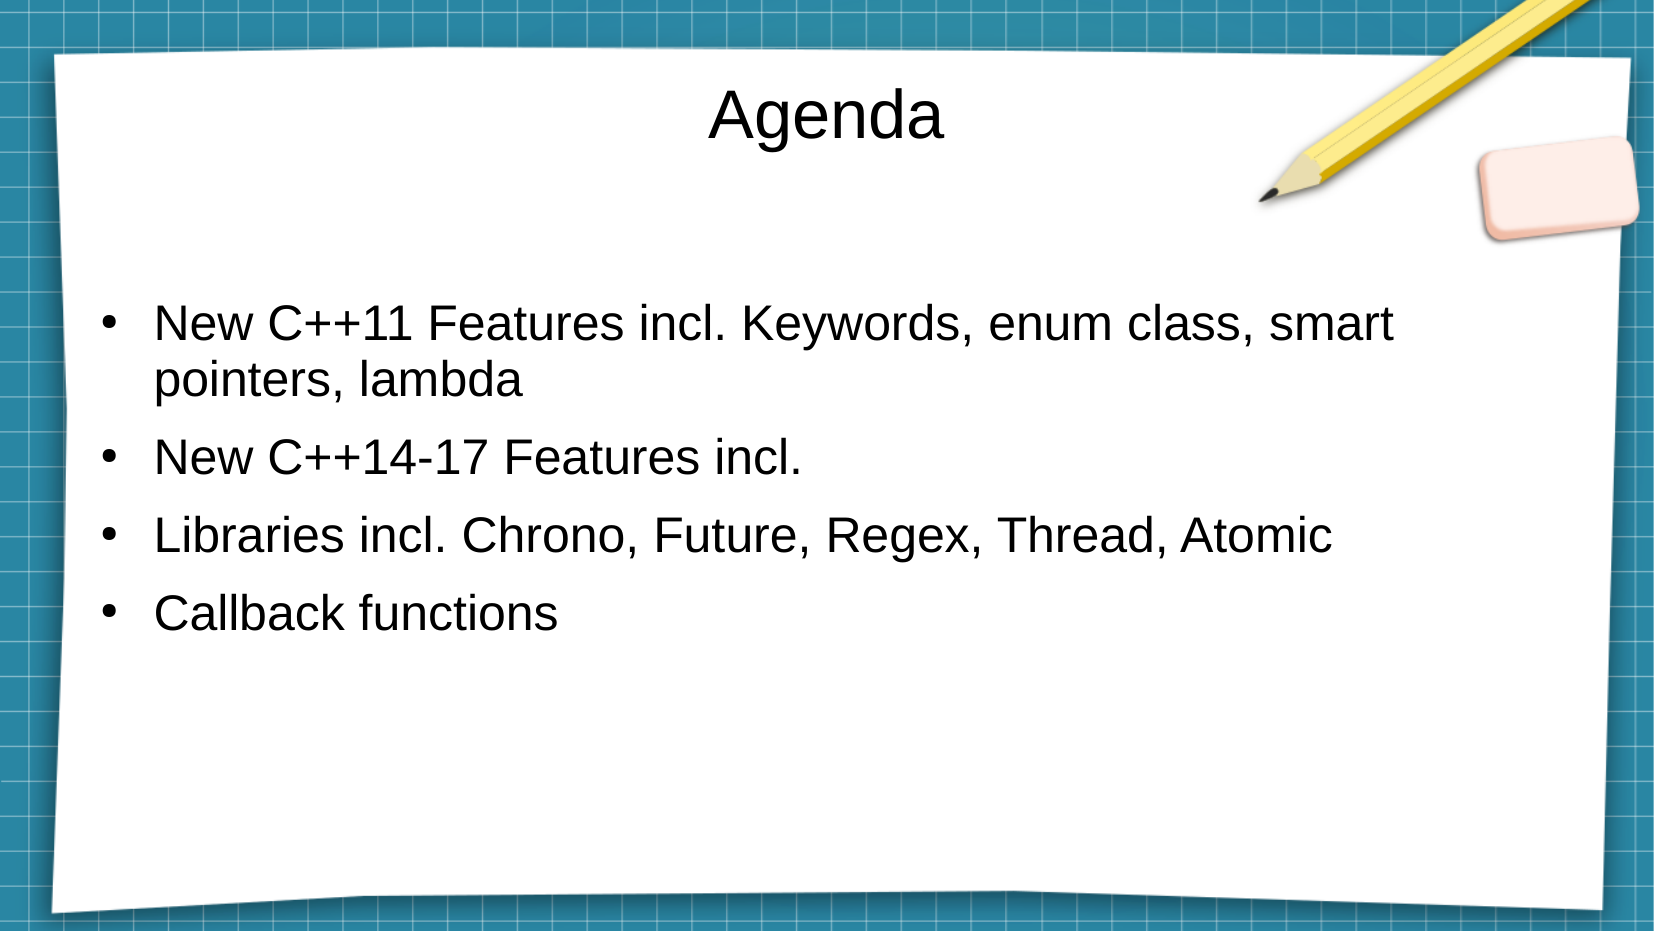

# Agenda
New C++11 Features incl. Keywords, enum class, smart pointers, lambda
New C++14-17 Features incl.
Libraries incl. Chrono, Future, Regex, Thread, Atomic
Callback functions